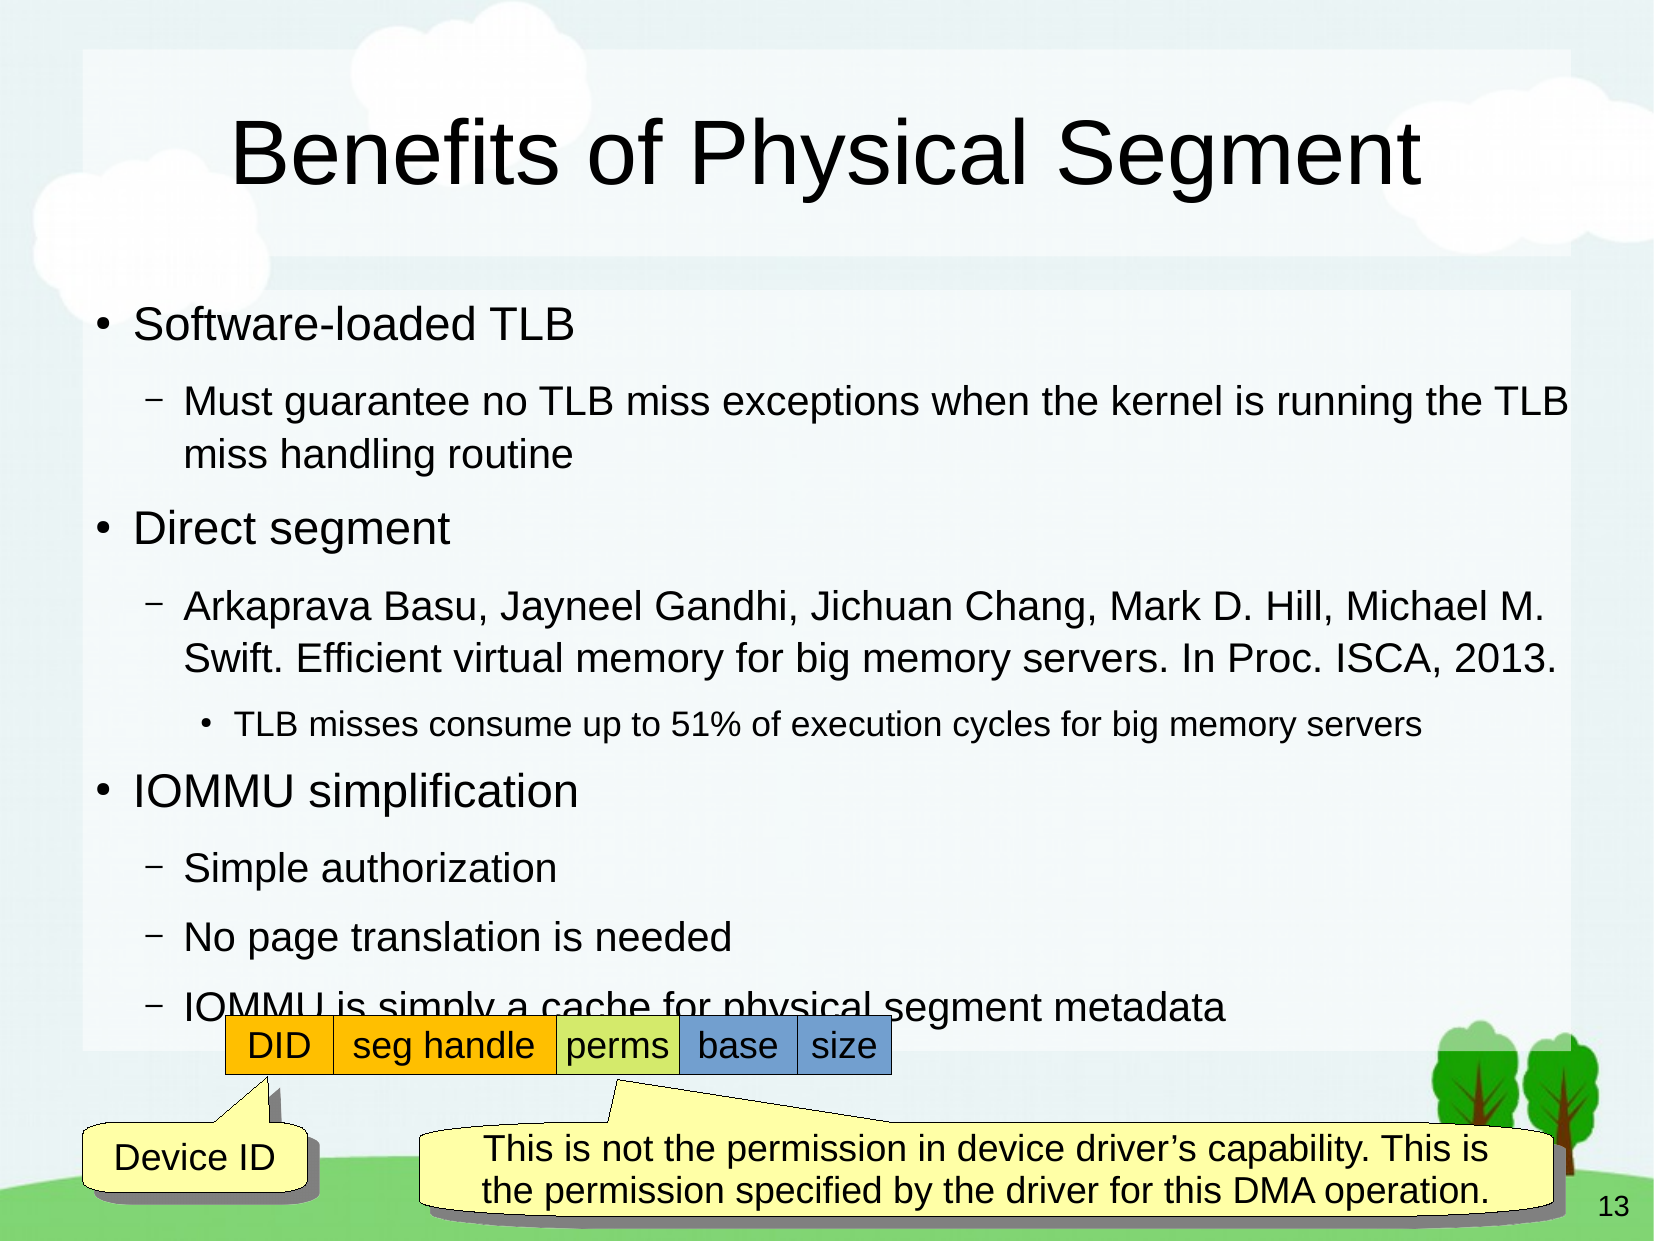

# Benefits of Physical Segment
Software-loaded TLB
Must guarantee no TLB miss exceptions when the kernel is running the TLB miss handling routine
Direct segment
Arkaprava Basu, Jayneel Gandhi, Jichuan Chang, Mark D. Hill, Michael M. Swift. Efficient virtual memory for big memory servers. In Proc. ISCA, 2013.
TLB misses consume up to 51% of execution cycles for big memory servers
IOMMU simplification
Simple authorization
No page translation is needed
IOMMU is simply a cache for physical segment metadata
DID
seg handle
perms
base
size
Device ID
This is not the permission in device driver’s capability. This is the permission specified by the driver for this DMA operation.
13